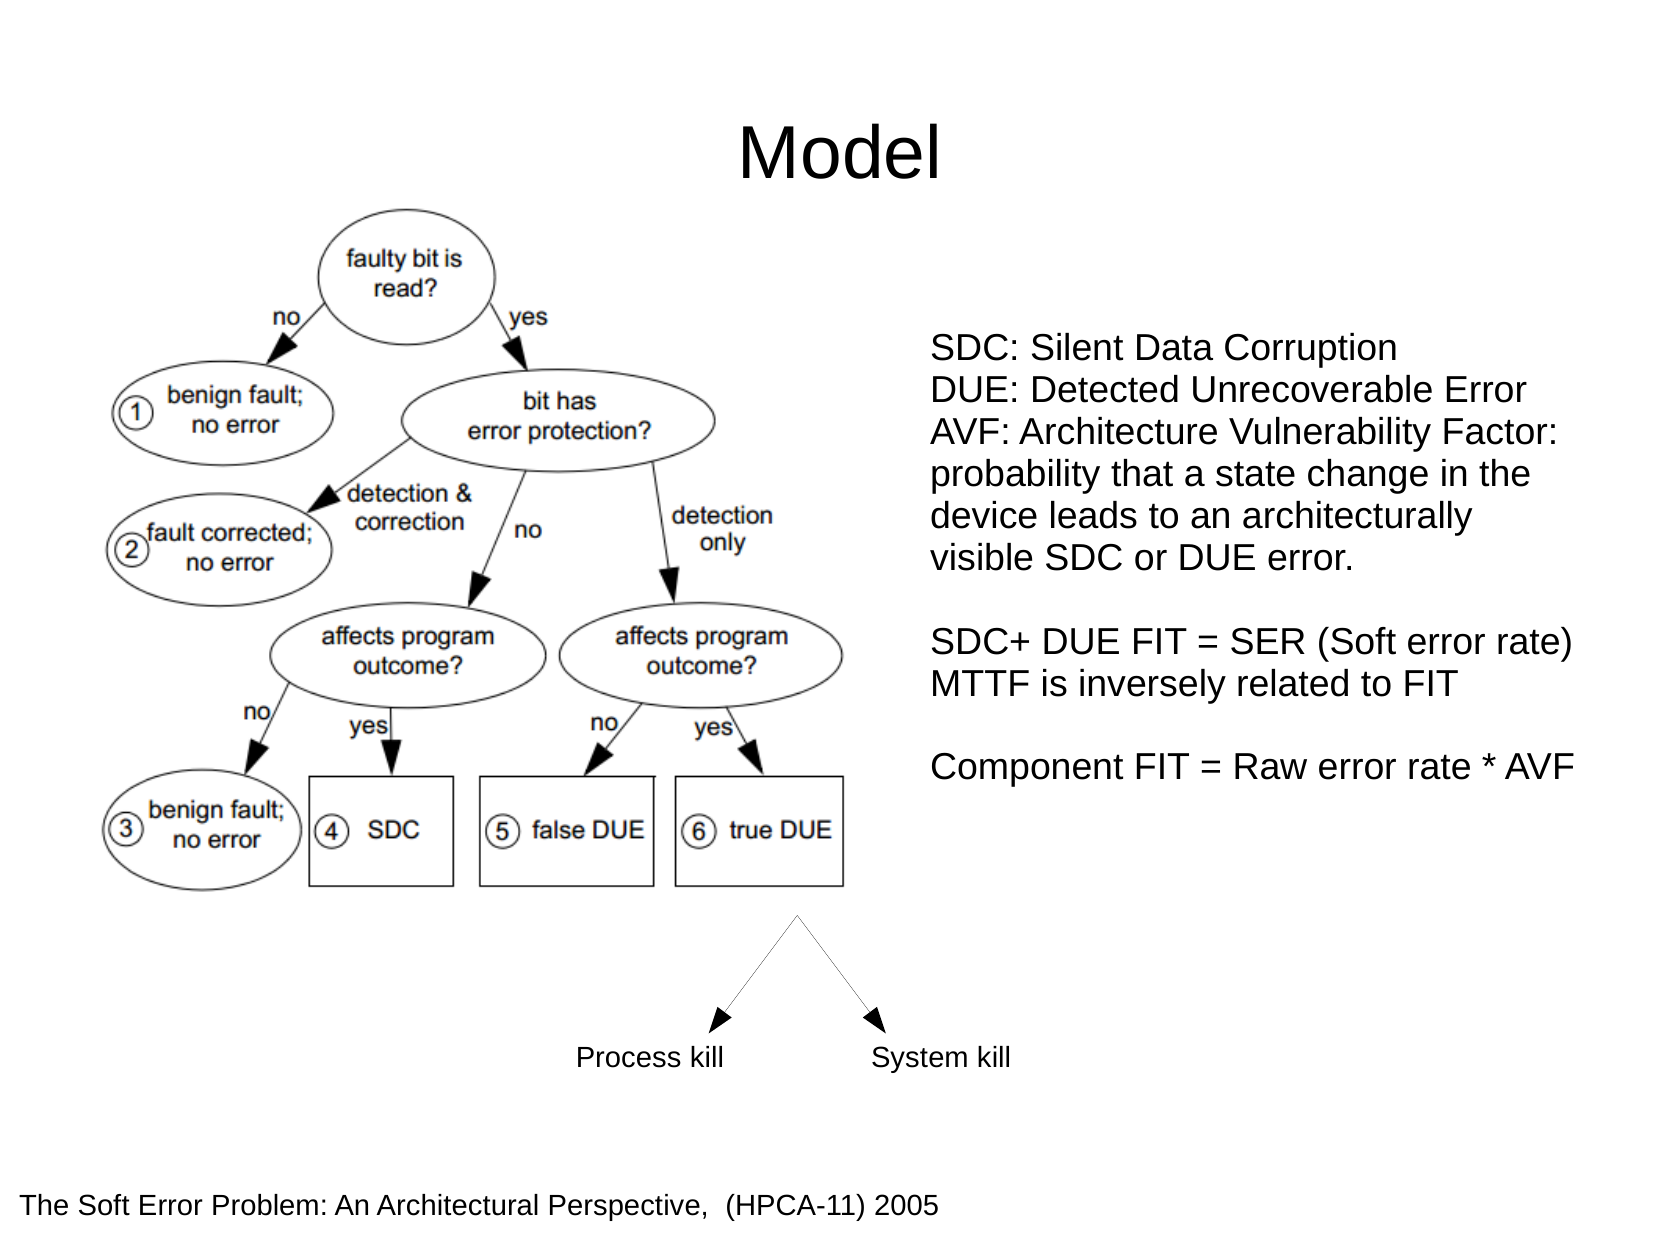

# Model
SDC: Silent Data Corruption
DUE: Detected Unrecoverable Error
AVF: Architecture Vulnerability Factor: probability that a state change in the
device leads to an architecturally visible SDC or DUE error.
SDC+ DUE FIT = SER (Soft error rate)
MTTF is inversely related to FIT
Component FIT = Raw error rate * AVF
Process kill
System kill
The Soft Error Problem: An Architectural Perspective, (HPCA-11) 2005